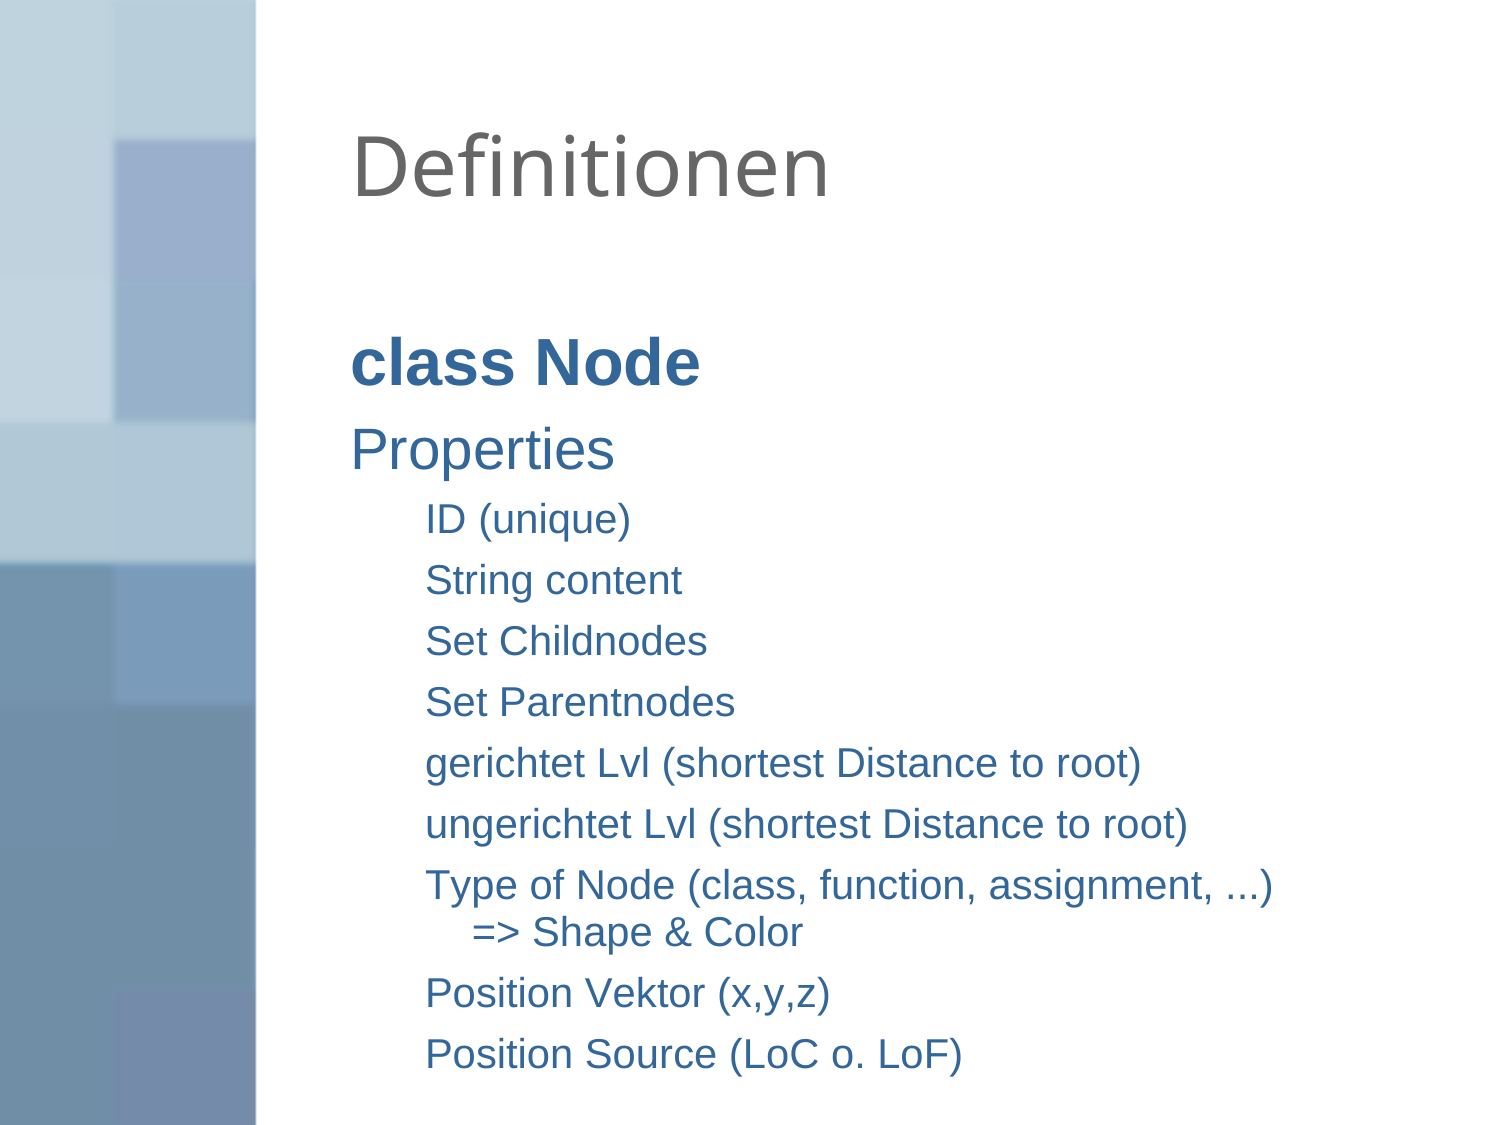

# Definitionen
class Node
Properties
ID (unique)
String content
Set Childnodes
Set Parentnodes
gerichtet Lvl (shortest Distance to root)
ungerichtet Lvl (shortest Distance to root)
Type of Node (class, function, assignment, ...)
=> Shape & Color
Position Vektor (x,y,z)
Position Source (LoC o. LoF)